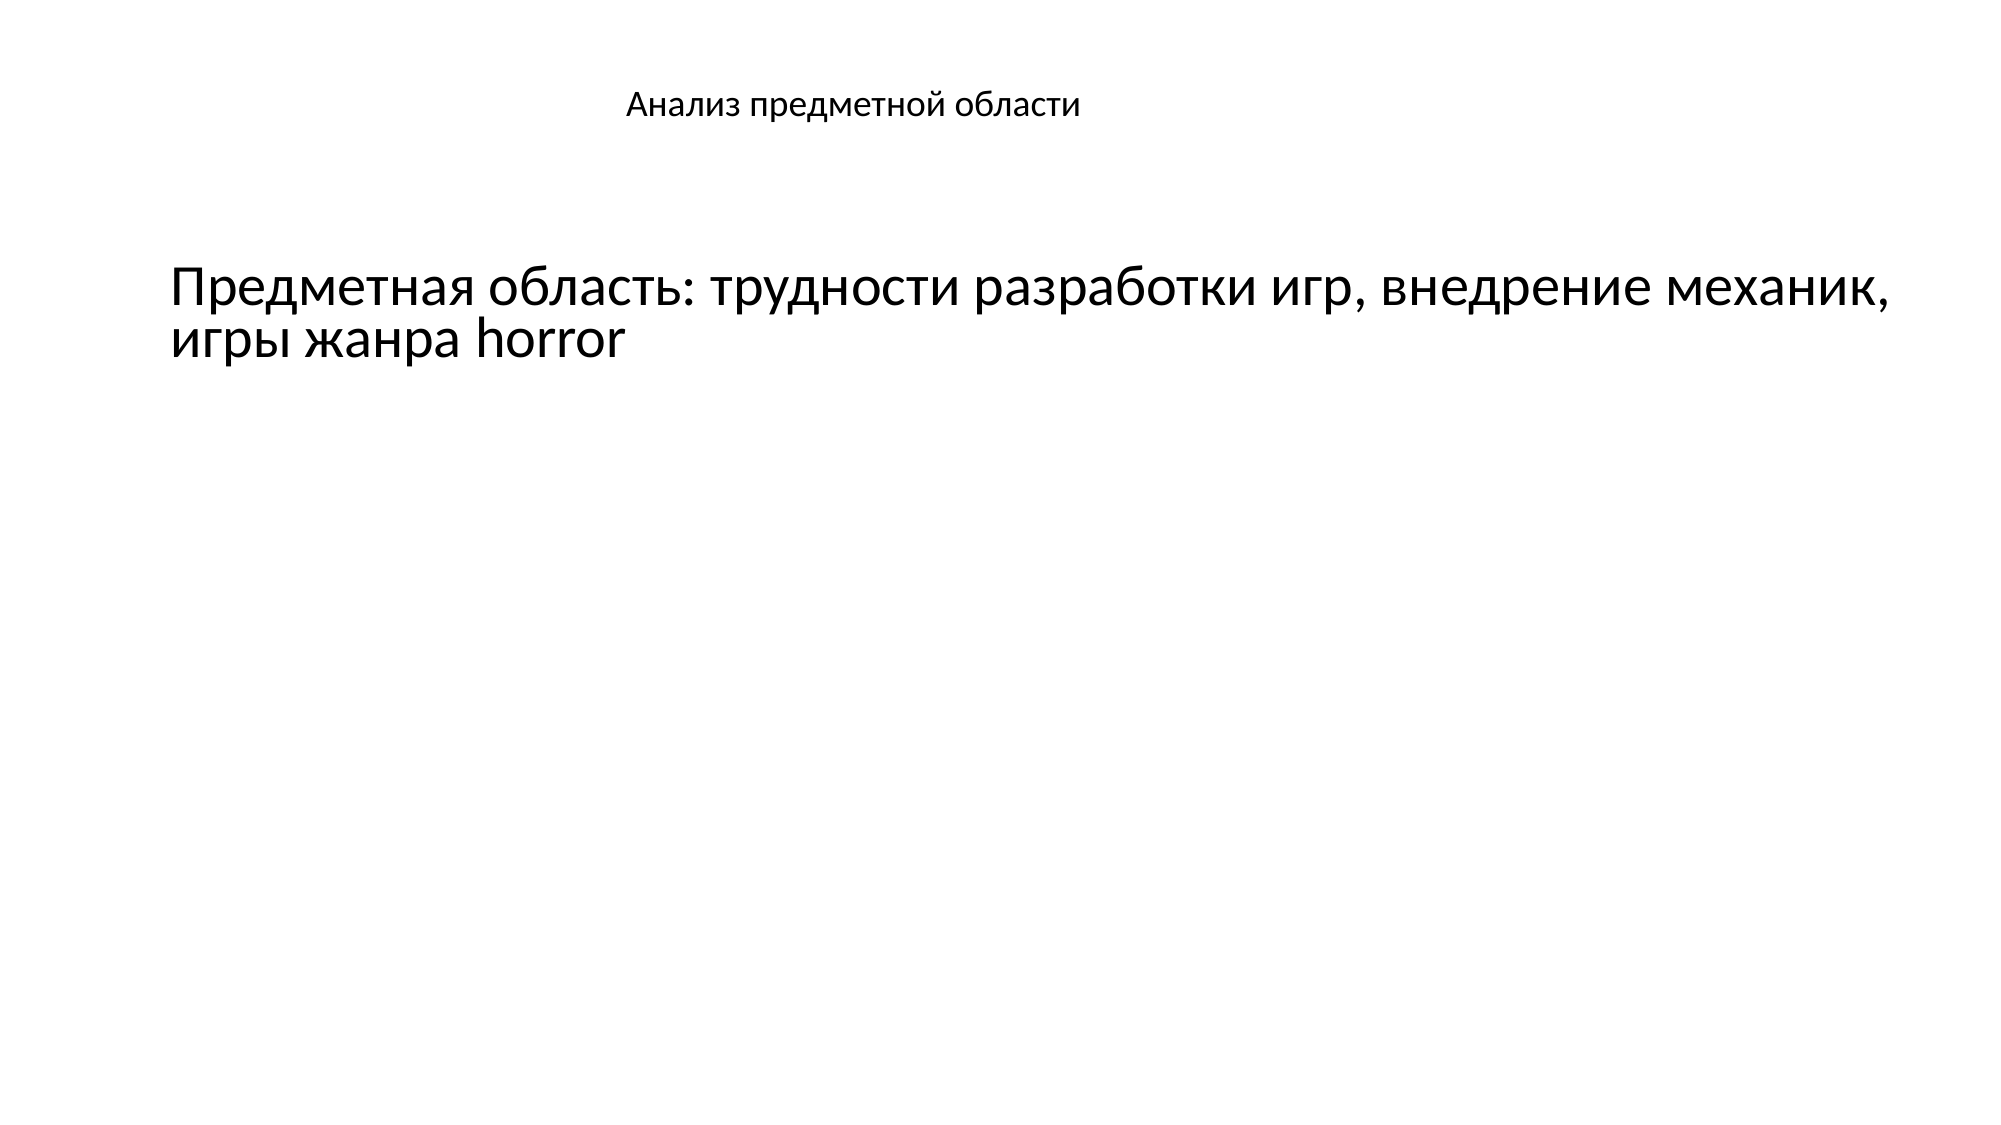

# Анализ предметной области
Предметная область: трудности разработки игр, внедрение механик, игры жанра horror